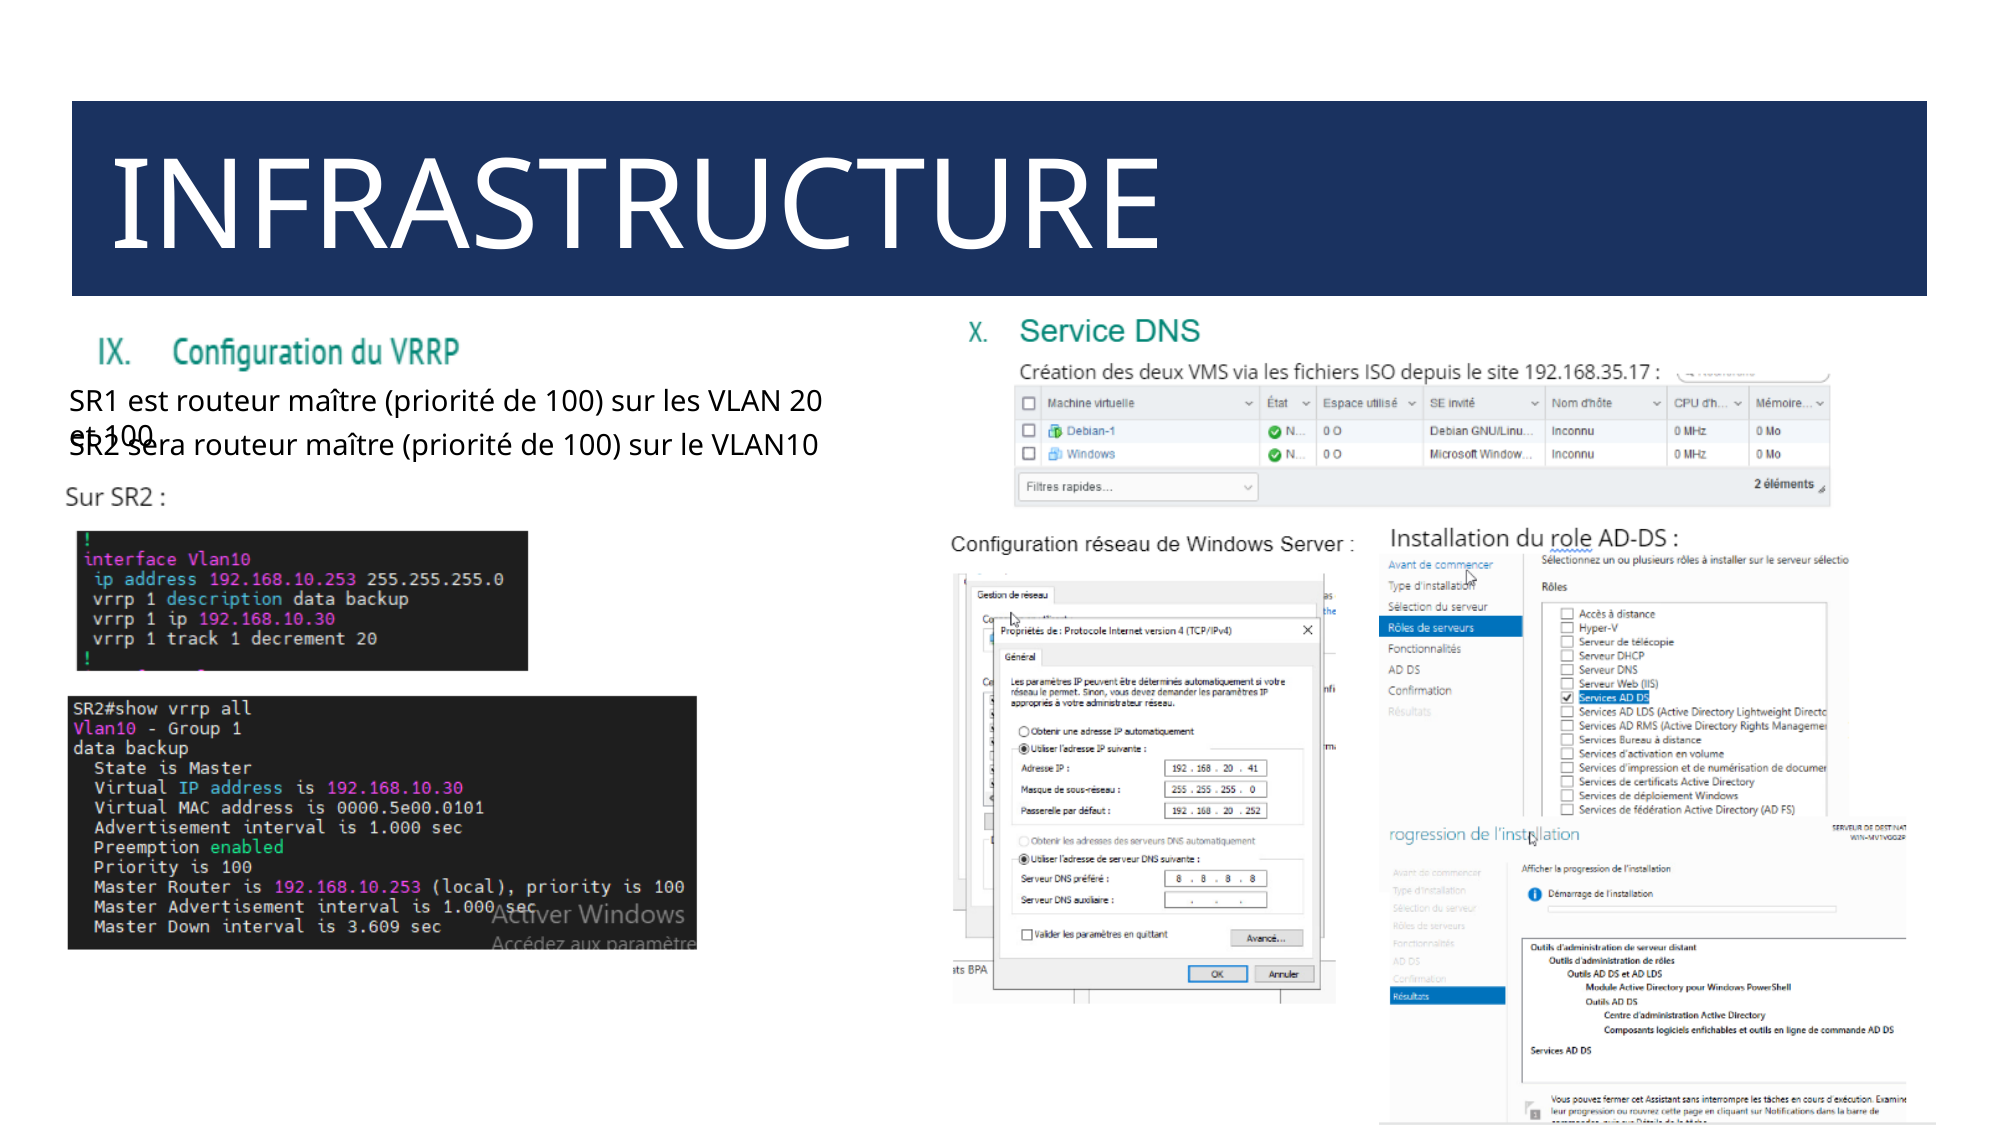

# INFRAstructure
SR1 est routeur maître (priorité de 100) sur les VLAN 20 et 100
SR2 sera routeur maître (priorité de 100) sur le VLAN10